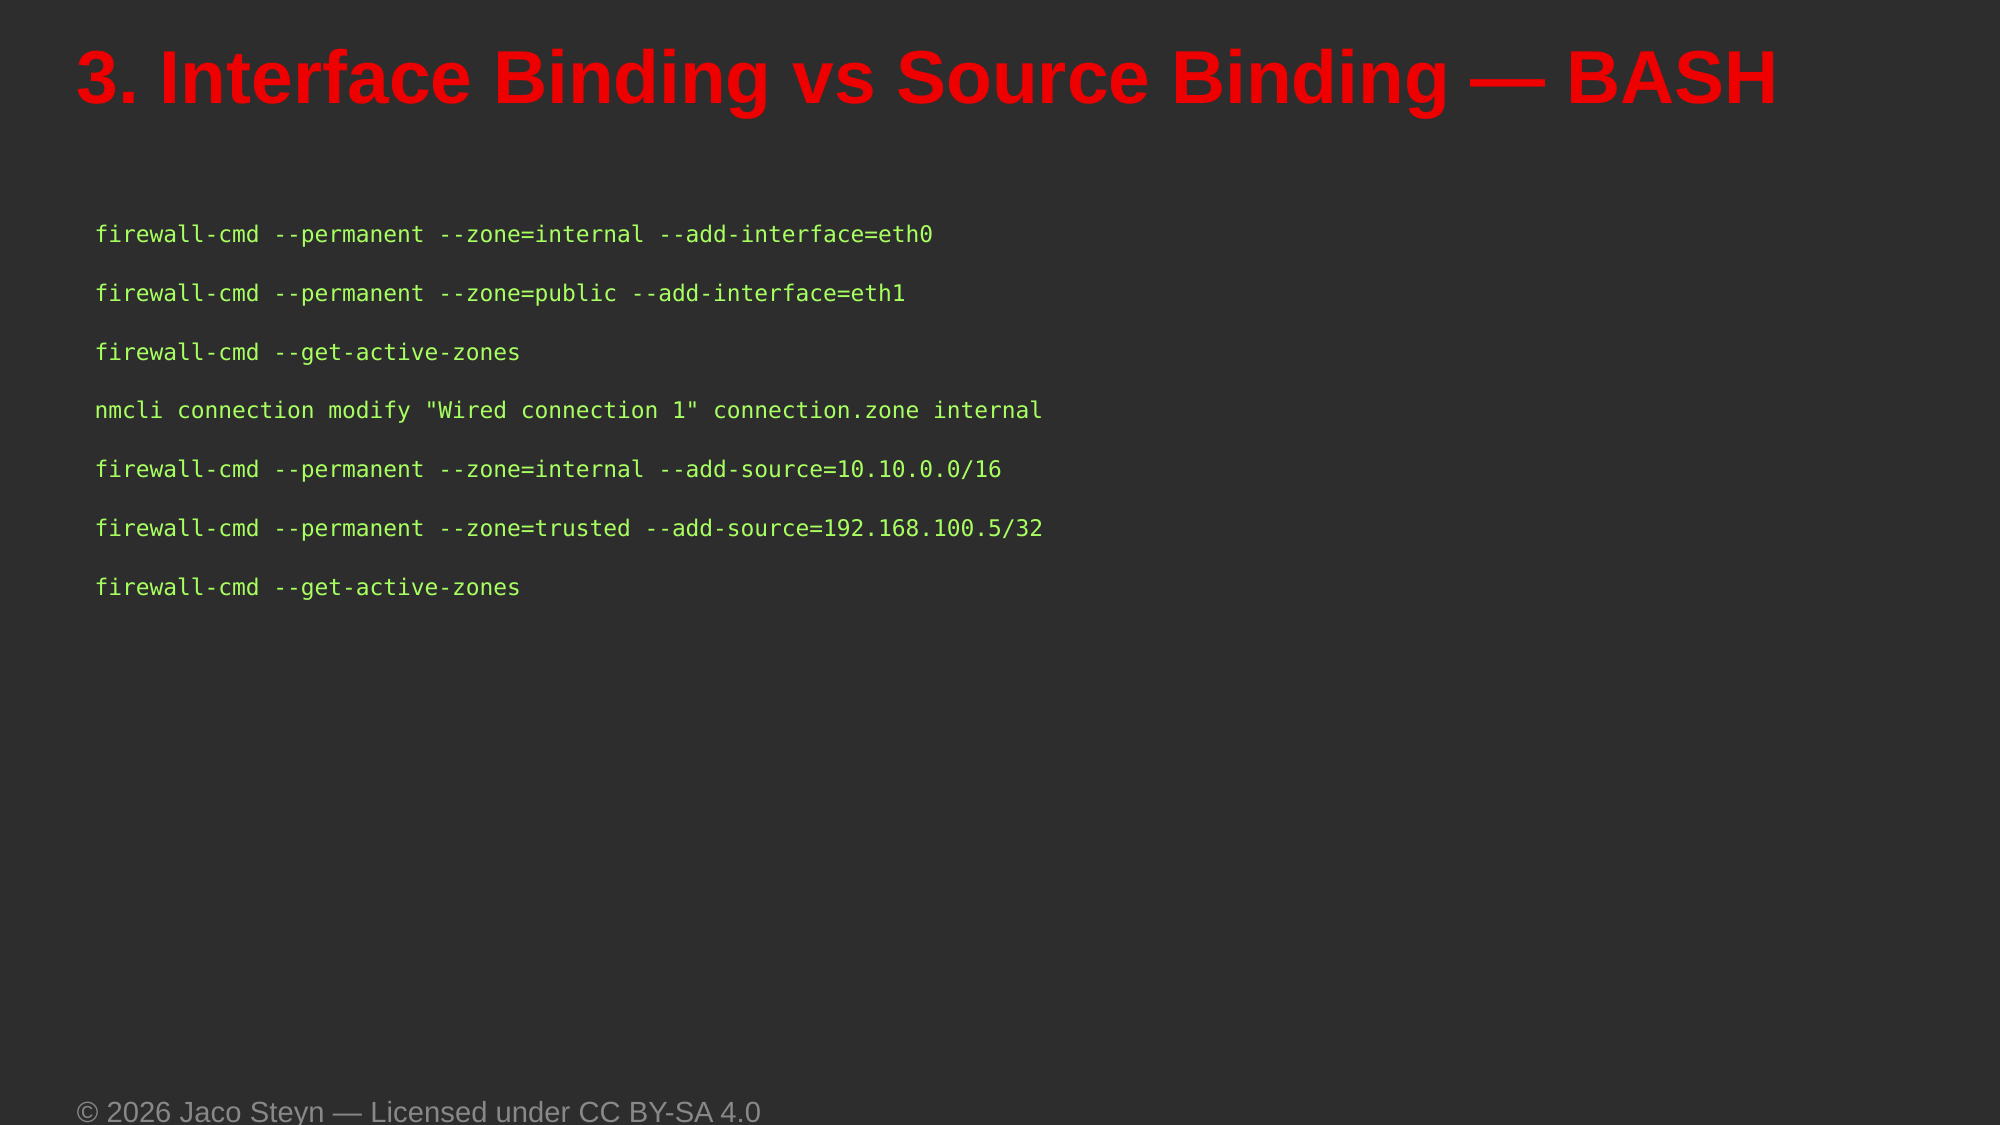

3. Interface Binding vs Source Binding — BASH
firewall-cmd --permanent --zone=internal --add-interface=eth0
firewall-cmd --permanent --zone=public --add-interface=eth1
firewall-cmd --get-active-zones
nmcli connection modify "Wired connection 1" connection.zone internal
firewall-cmd --permanent --zone=internal --add-source=10.10.0.0/16
firewall-cmd --permanent --zone=trusted --add-source=192.168.100.5/32
firewall-cmd --get-active-zones
© 2026 Jaco Steyn — Licensed under CC BY-SA 4.0